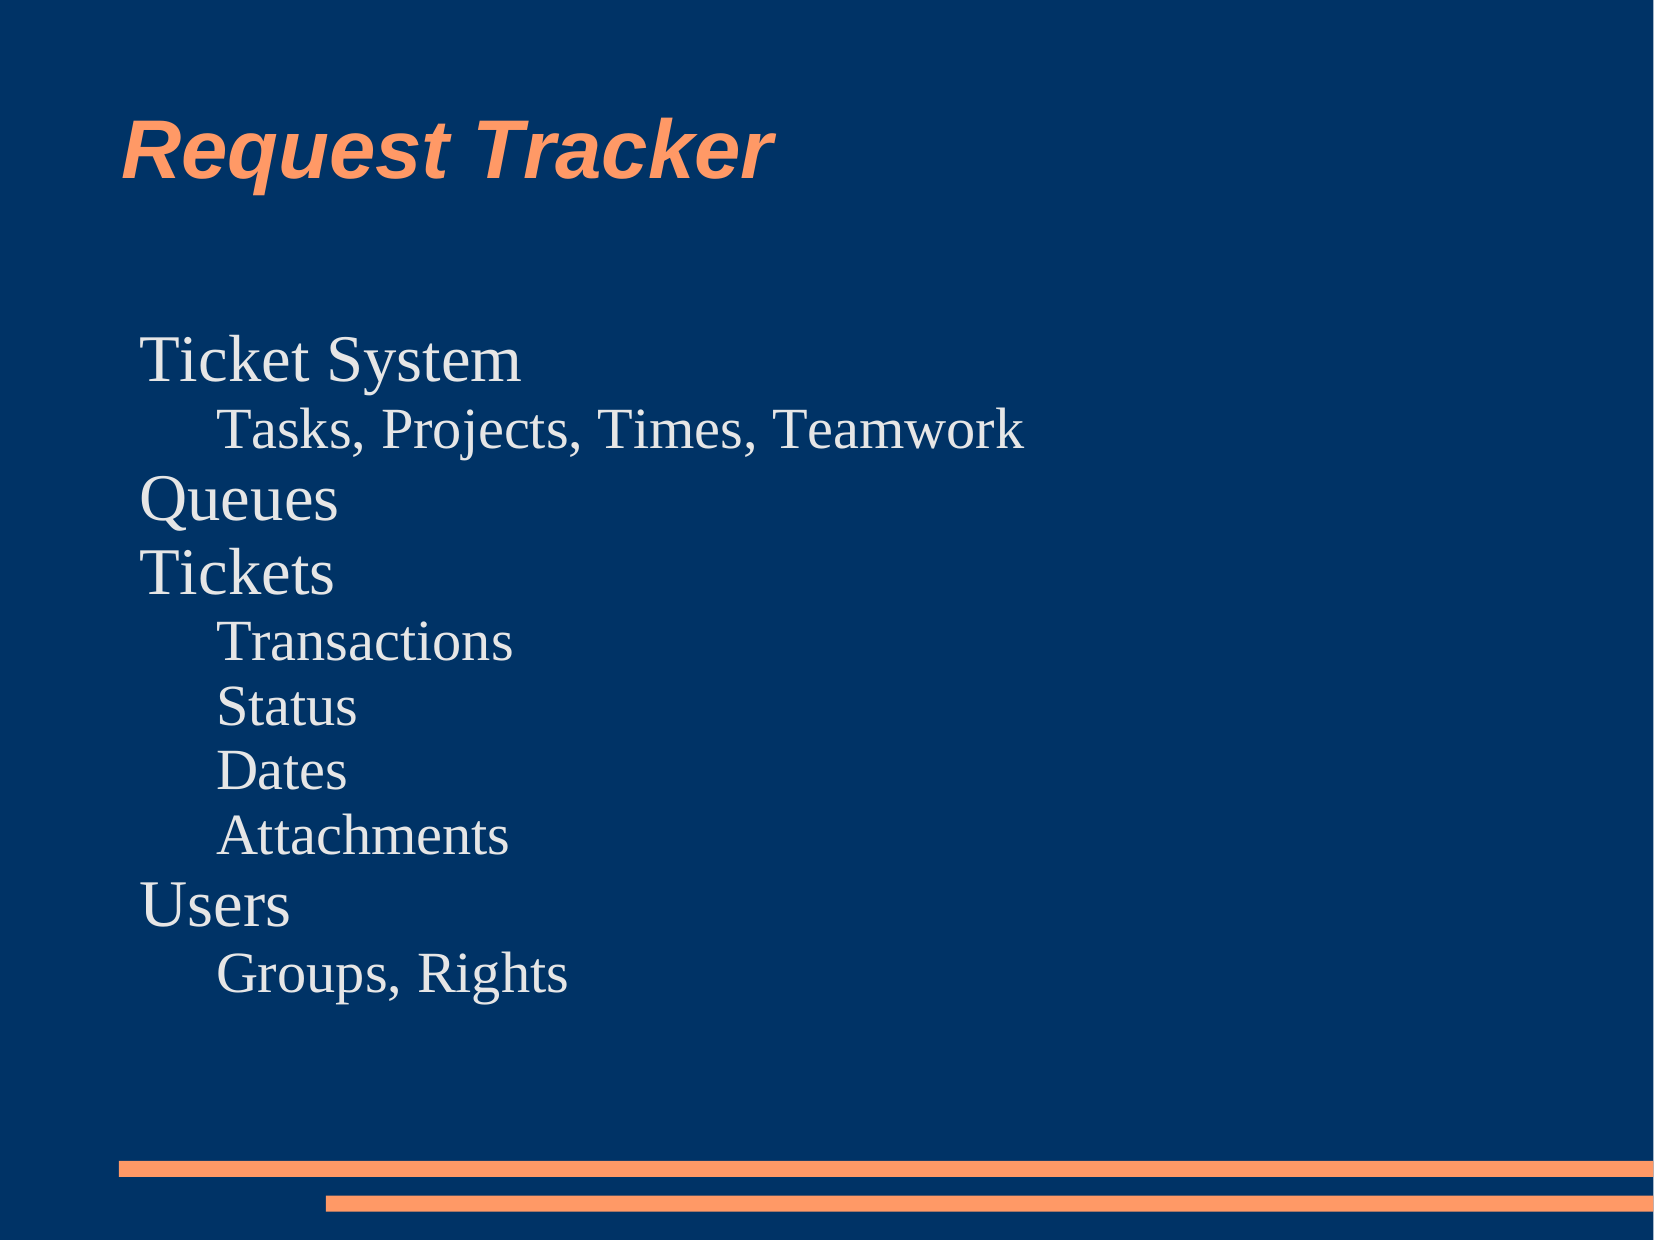

# Request Tracker
Ticket System
Tasks, Projects, Times, Teamwork
Queues
Tickets
Transactions
Status
Dates
Attachments
Users
Groups, Rights